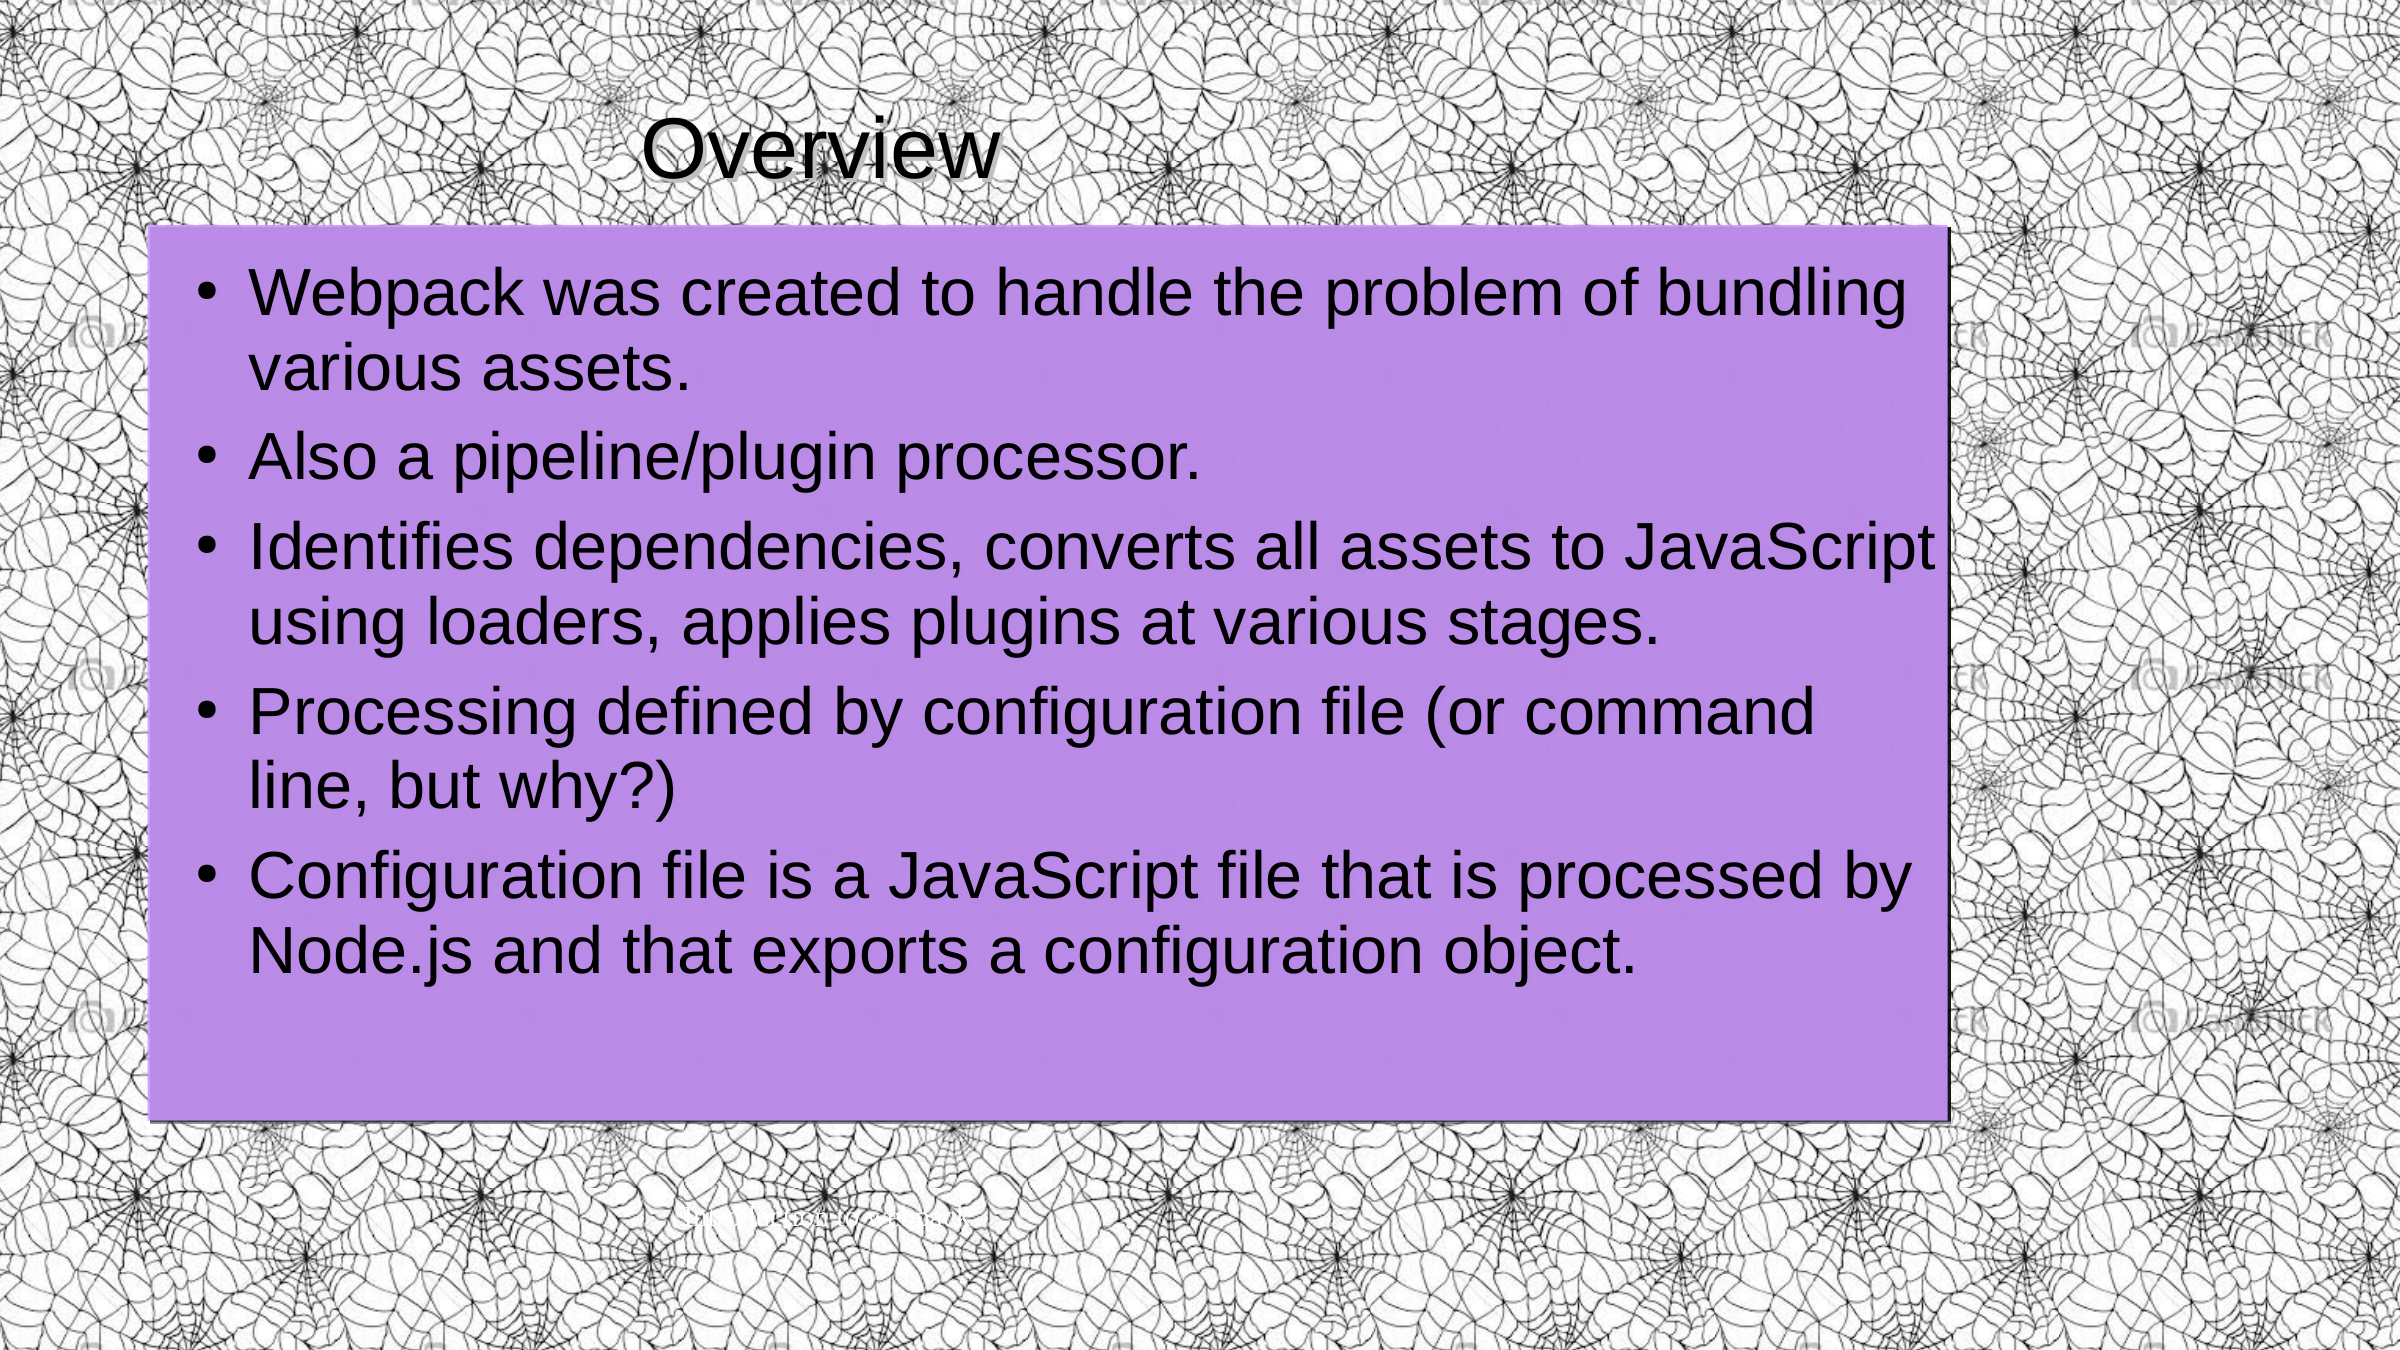

# Overview
Webpack was created to handle the problem of bundling various assets.
Also a pipeline/plugin processor.
Identifies dependencies, converts all assets to JavaScript using loaders, applies plugins at various stages.
Processing defined by configuration file (or command line, but why?)
Configuration file is a JavaScript file that is processed by Node.js and that exports a configuration object.